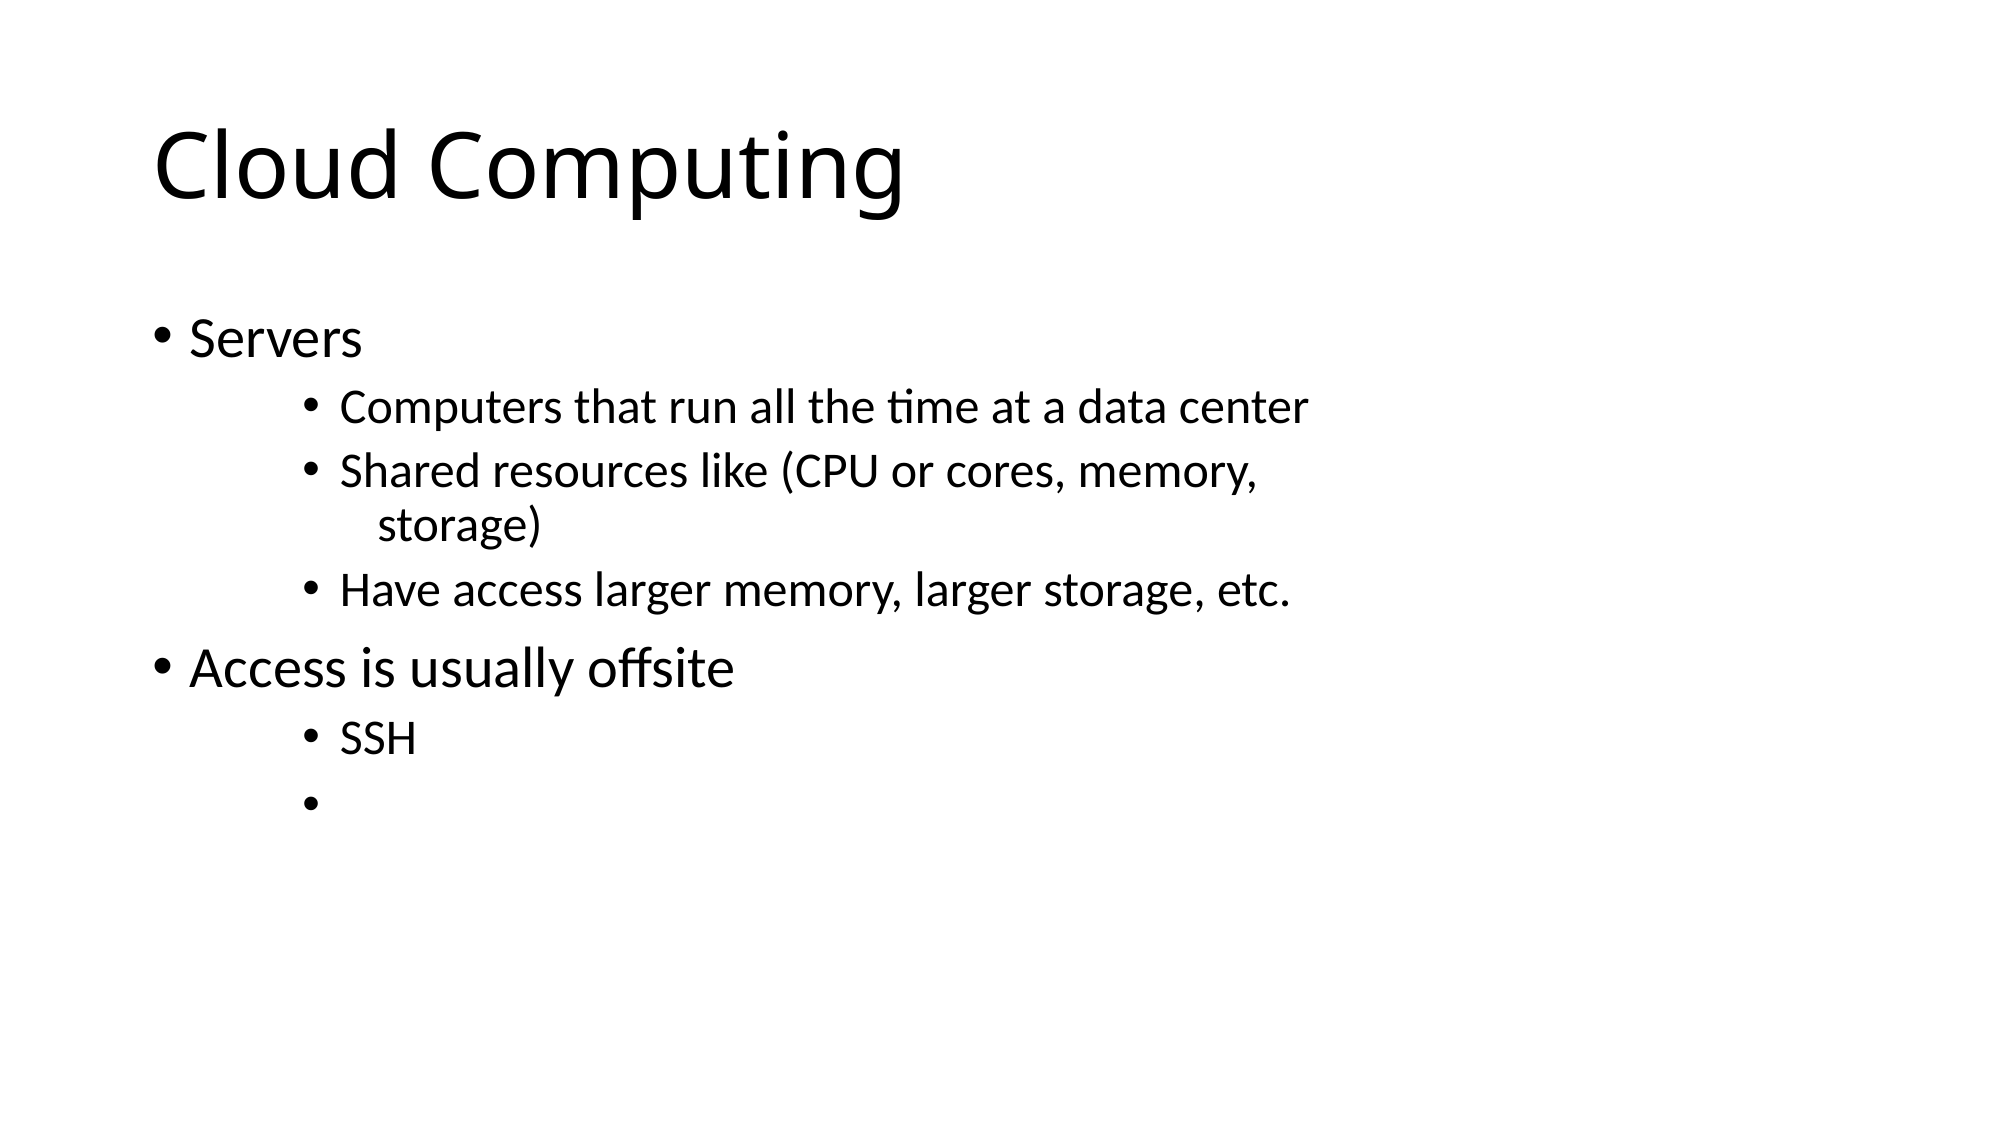

# Cloud Computing
Servers
Computers that run all the time at a data center
Shared resources like (CPU or cores, memory, storage)
Have access larger memory, larger storage, etc.
Access is usually offsite
SSH